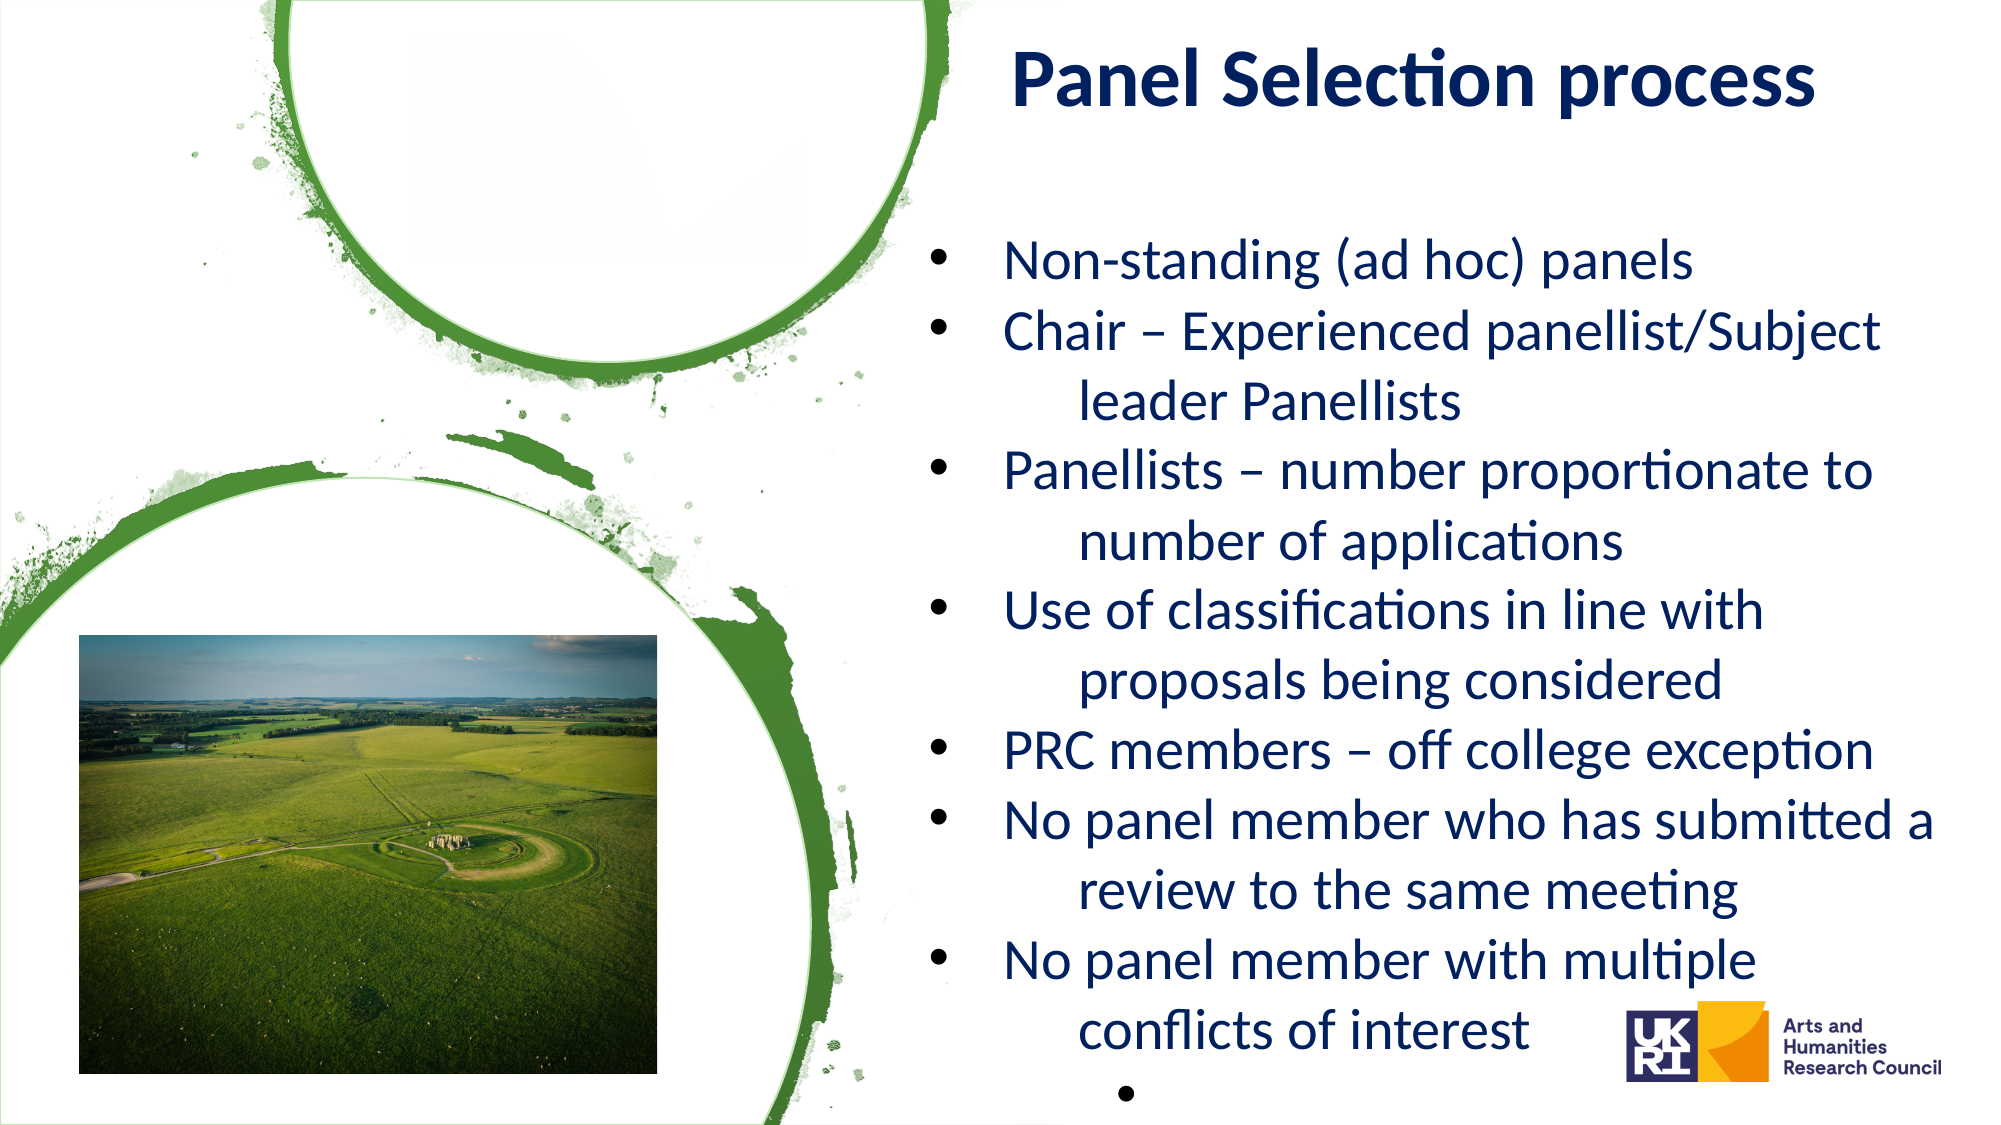

Panel Selection process
Non-standing (ad hoc) panels
Chair – Experienced panellist/Subject leader Panellists
Panellists – number proportionate to number of applications
Use of classifications in line with proposals being considered
PRC members – off college exception
No panel member who has submitted a review to the same meeting
No panel member with multiple conflicts of interest